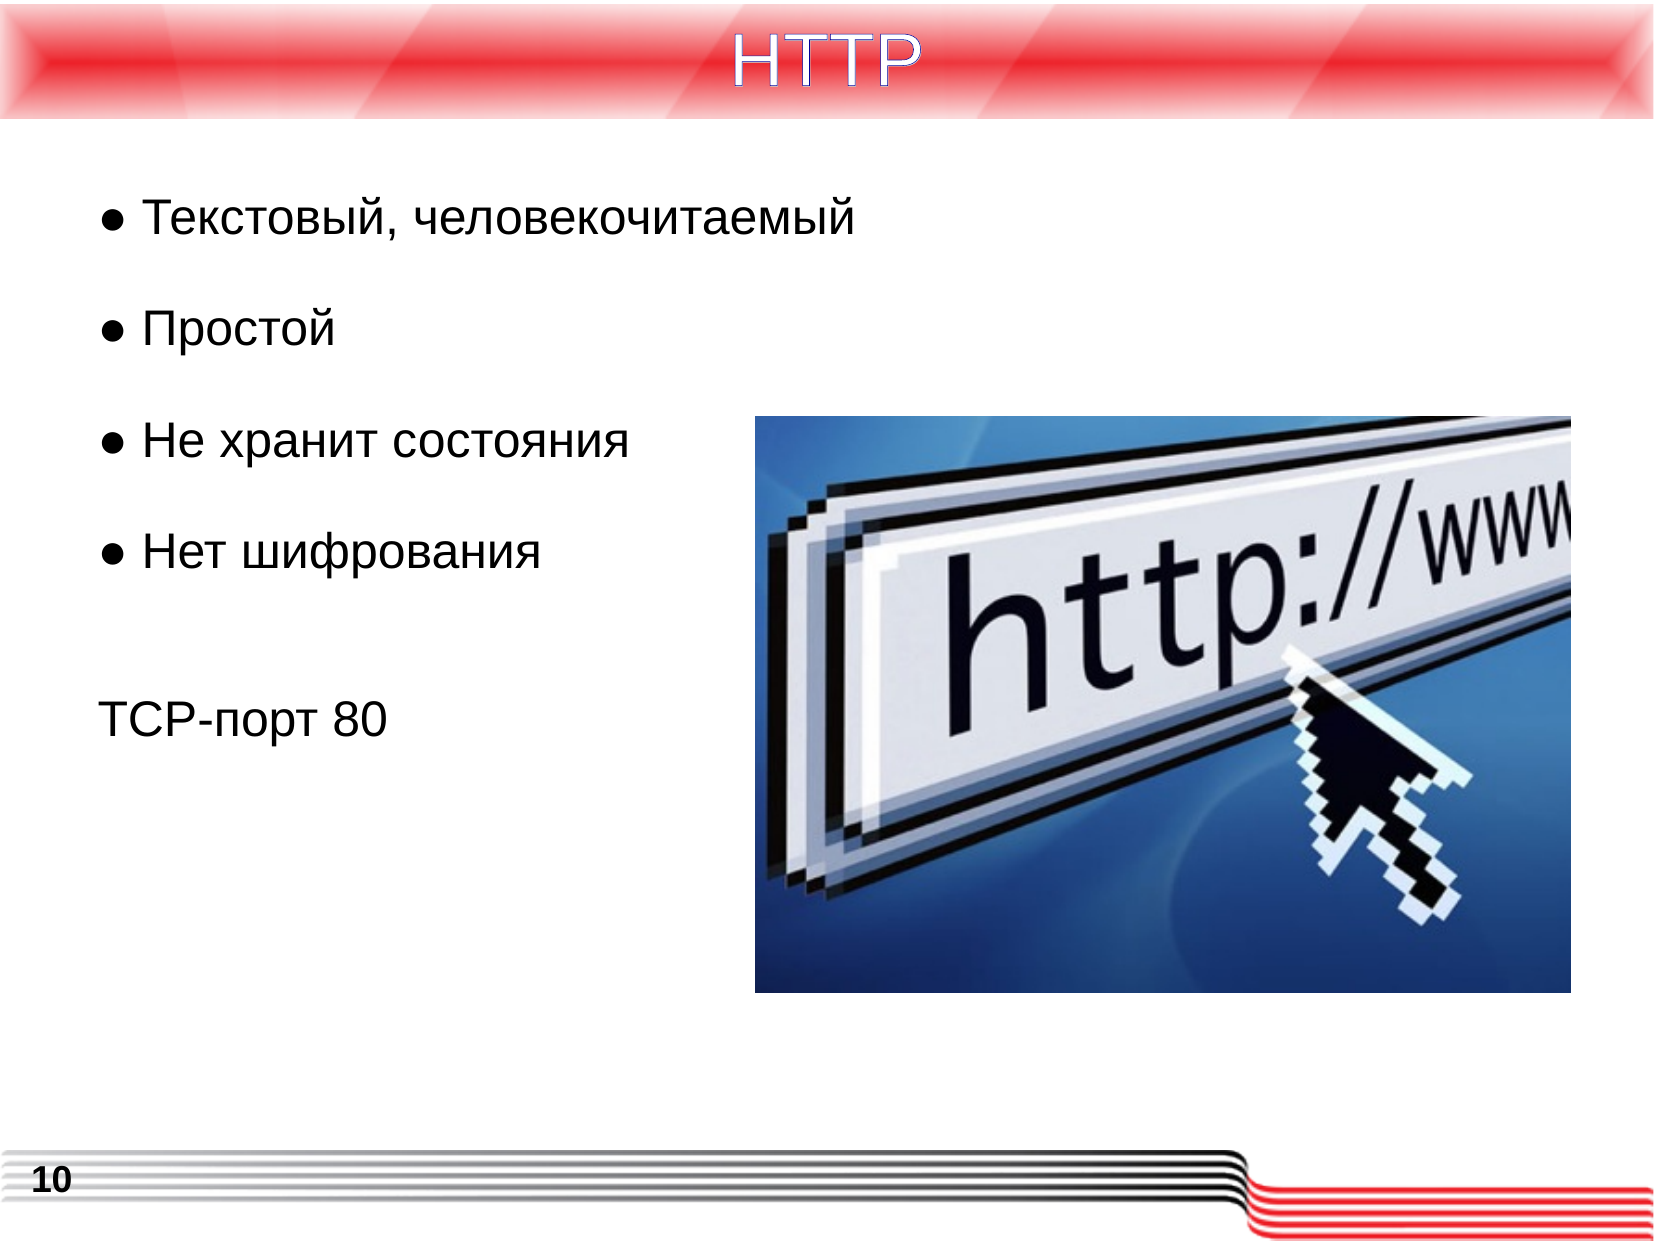

# HTTP
● Текстовый, человекочитаемый
● Простой
● Не хранит состояния
● Нет шифрования
TCP-порт 80
10